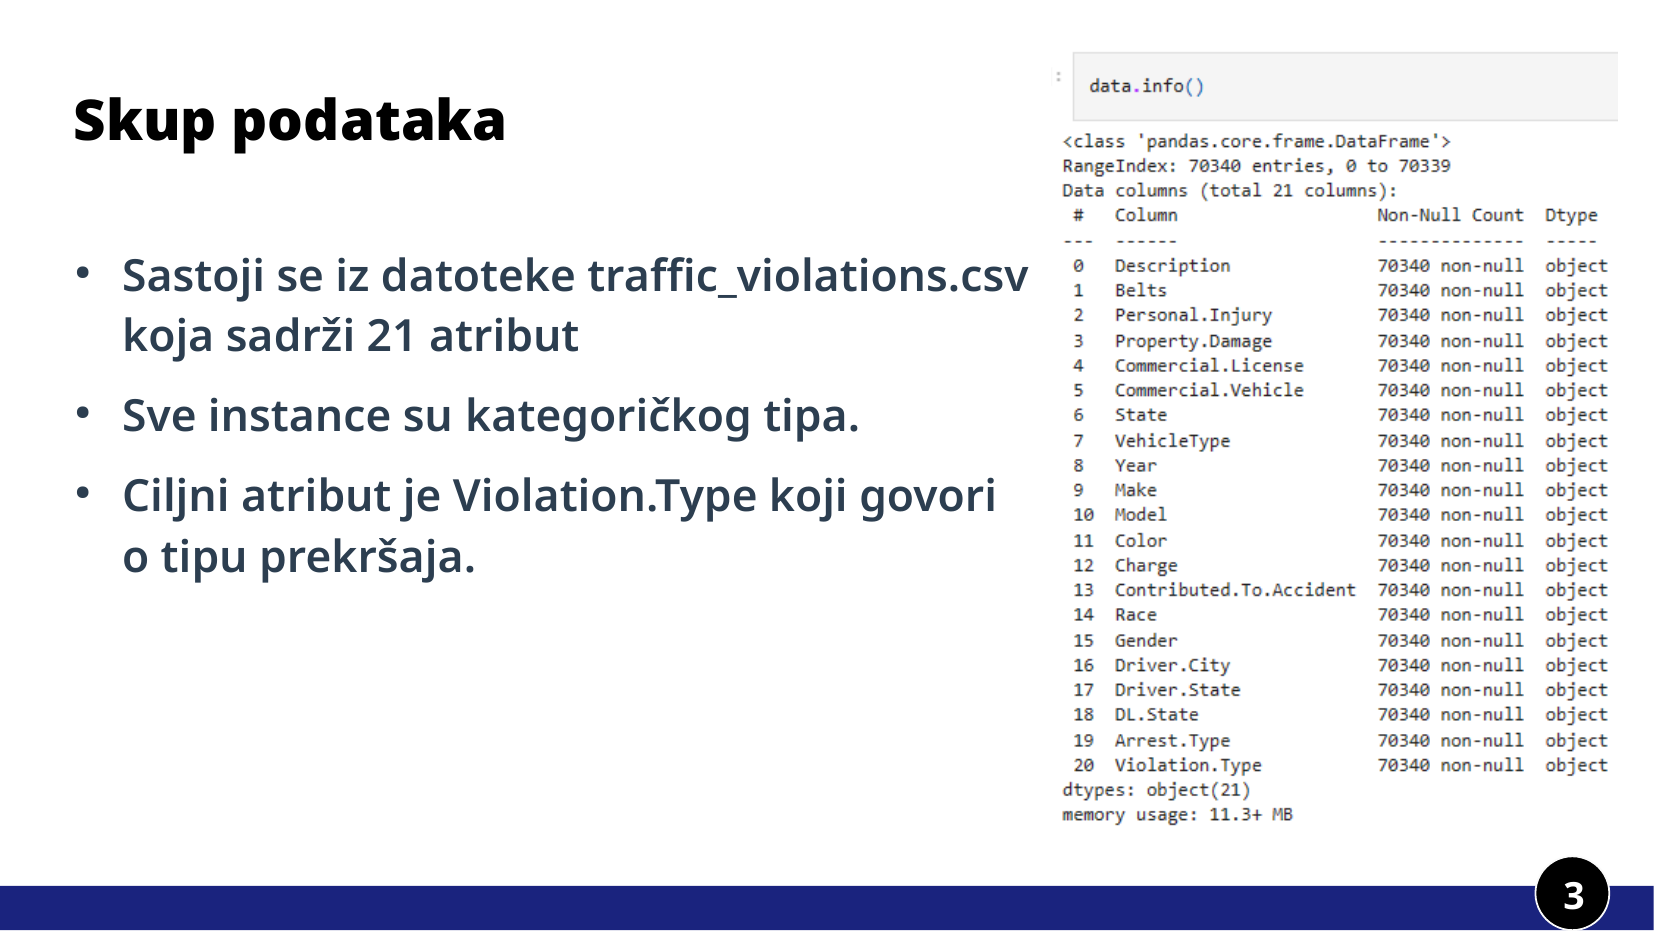

# Skup podataka
Sastoji se iz datoteke traffic_violations.csv
koja sadrži 21 atribut
Sve instance su kategoričkog tipa.
Ciljni atribut je Violation.Type koji govori
o tipu prekršaja.